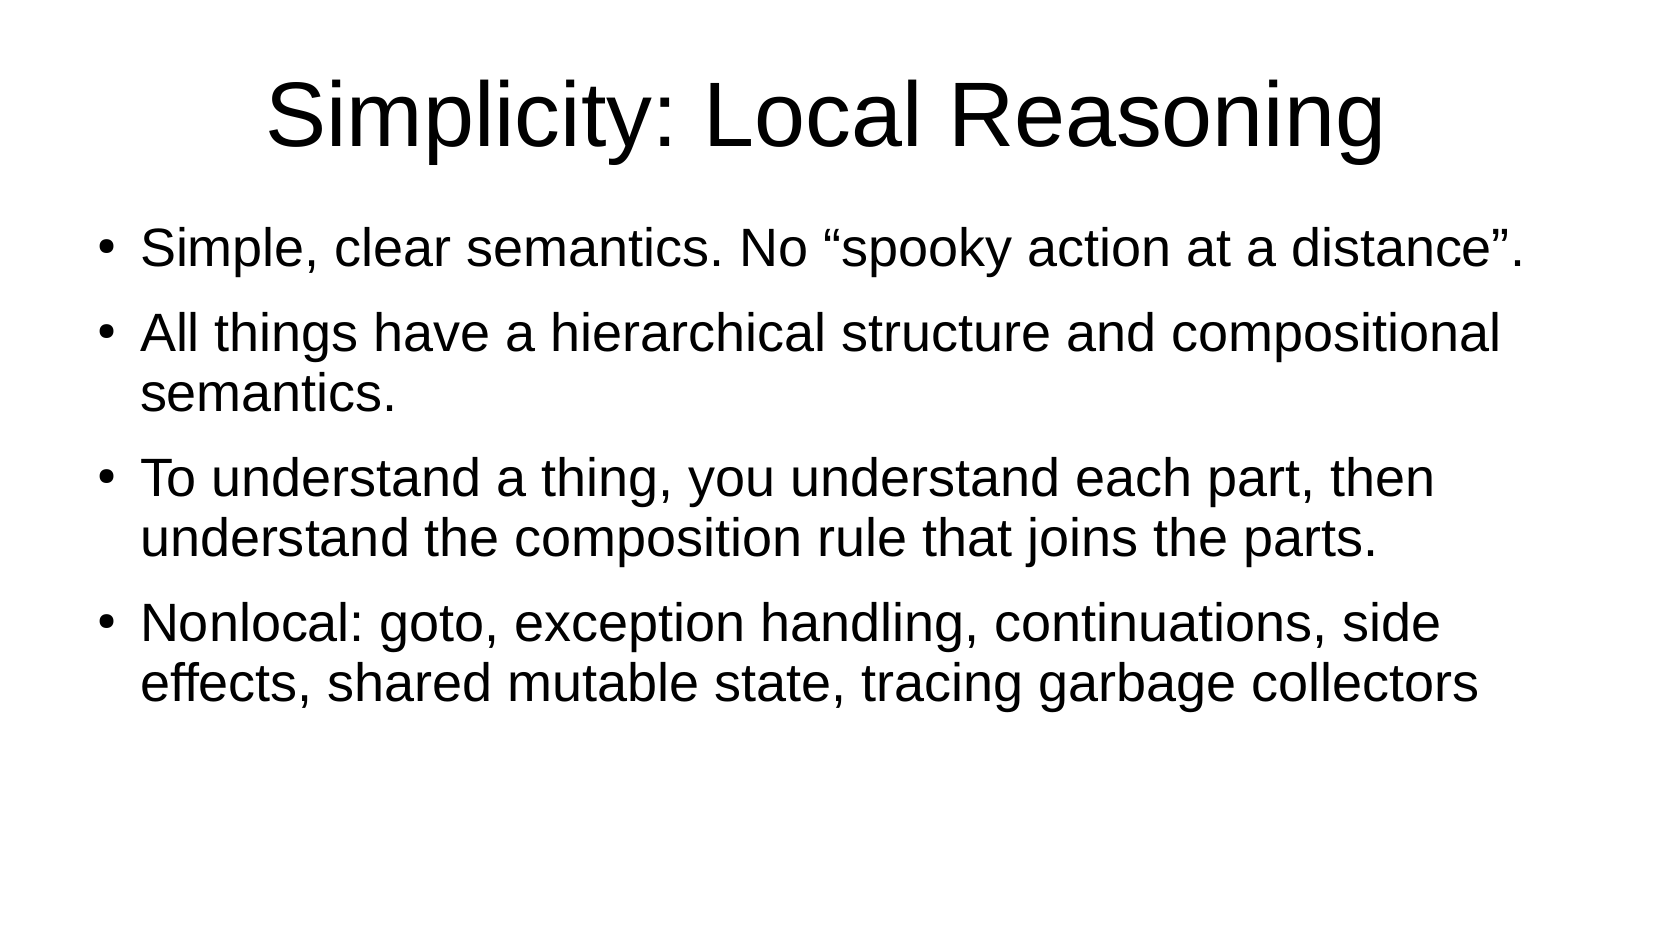

# Simplicity: Local Reasoning
Simple, clear semantics. No “spooky action at a distance”.
All things have a hierarchical structure and compositional semantics.
To understand a thing, you understand each part, then understand the composition rule that joins the parts.
Nonlocal: goto, exception handling, continuations, side effects, shared mutable state, tracing garbage collectors